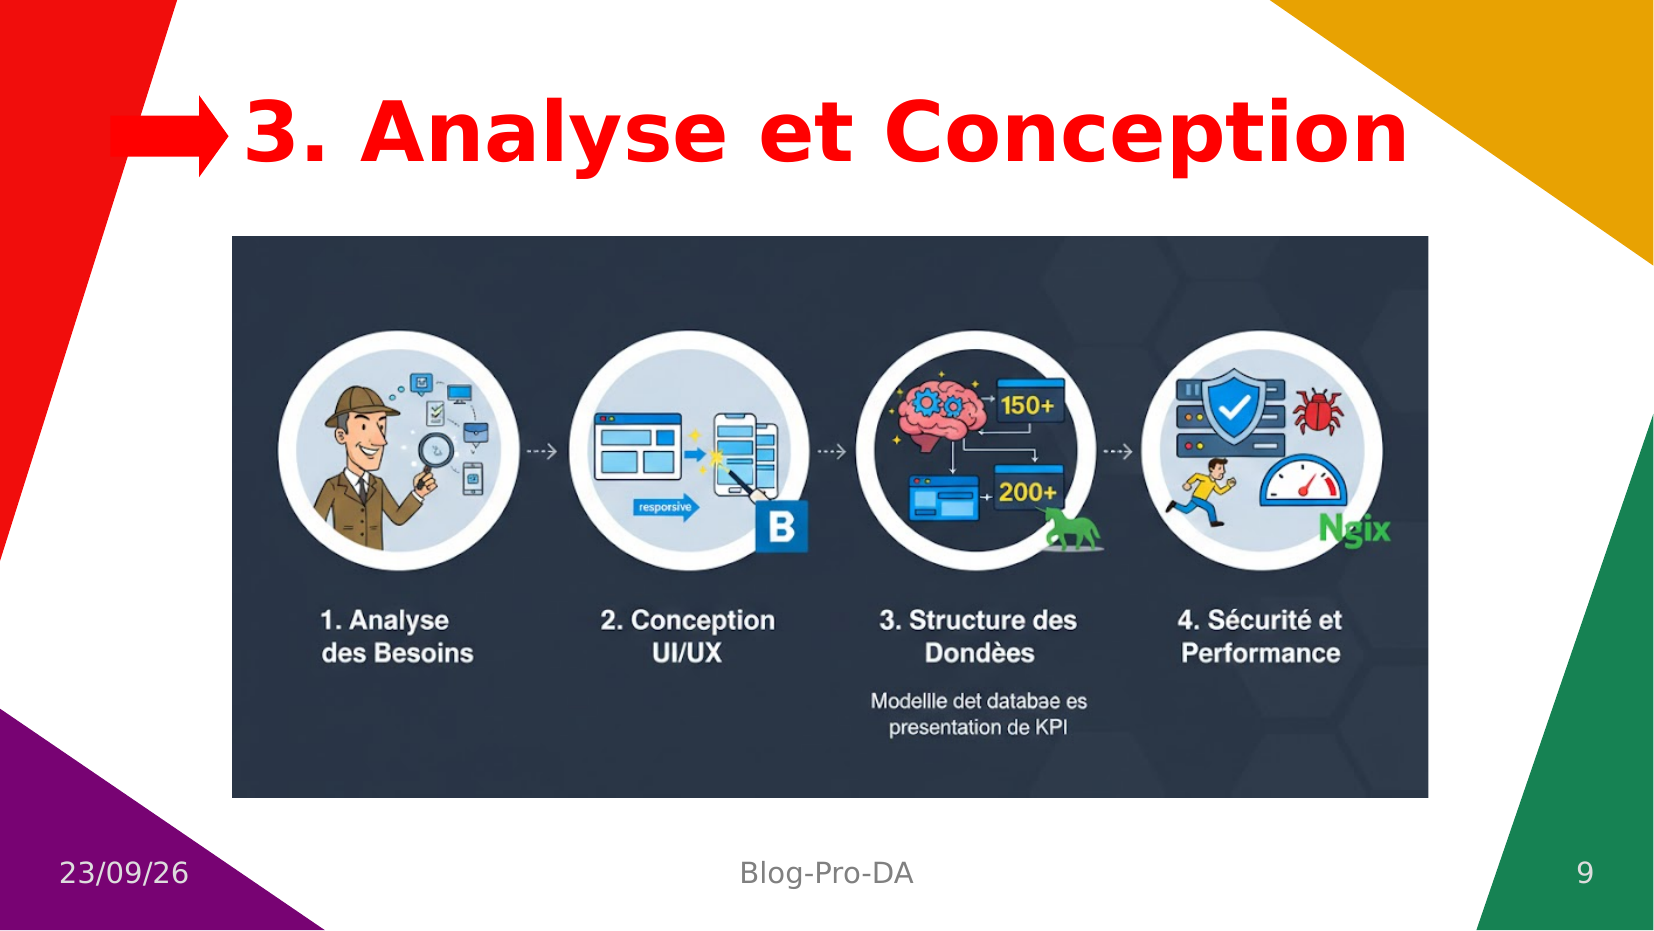

# 3. Analyse et Conception
Blog-Pro-DA
9